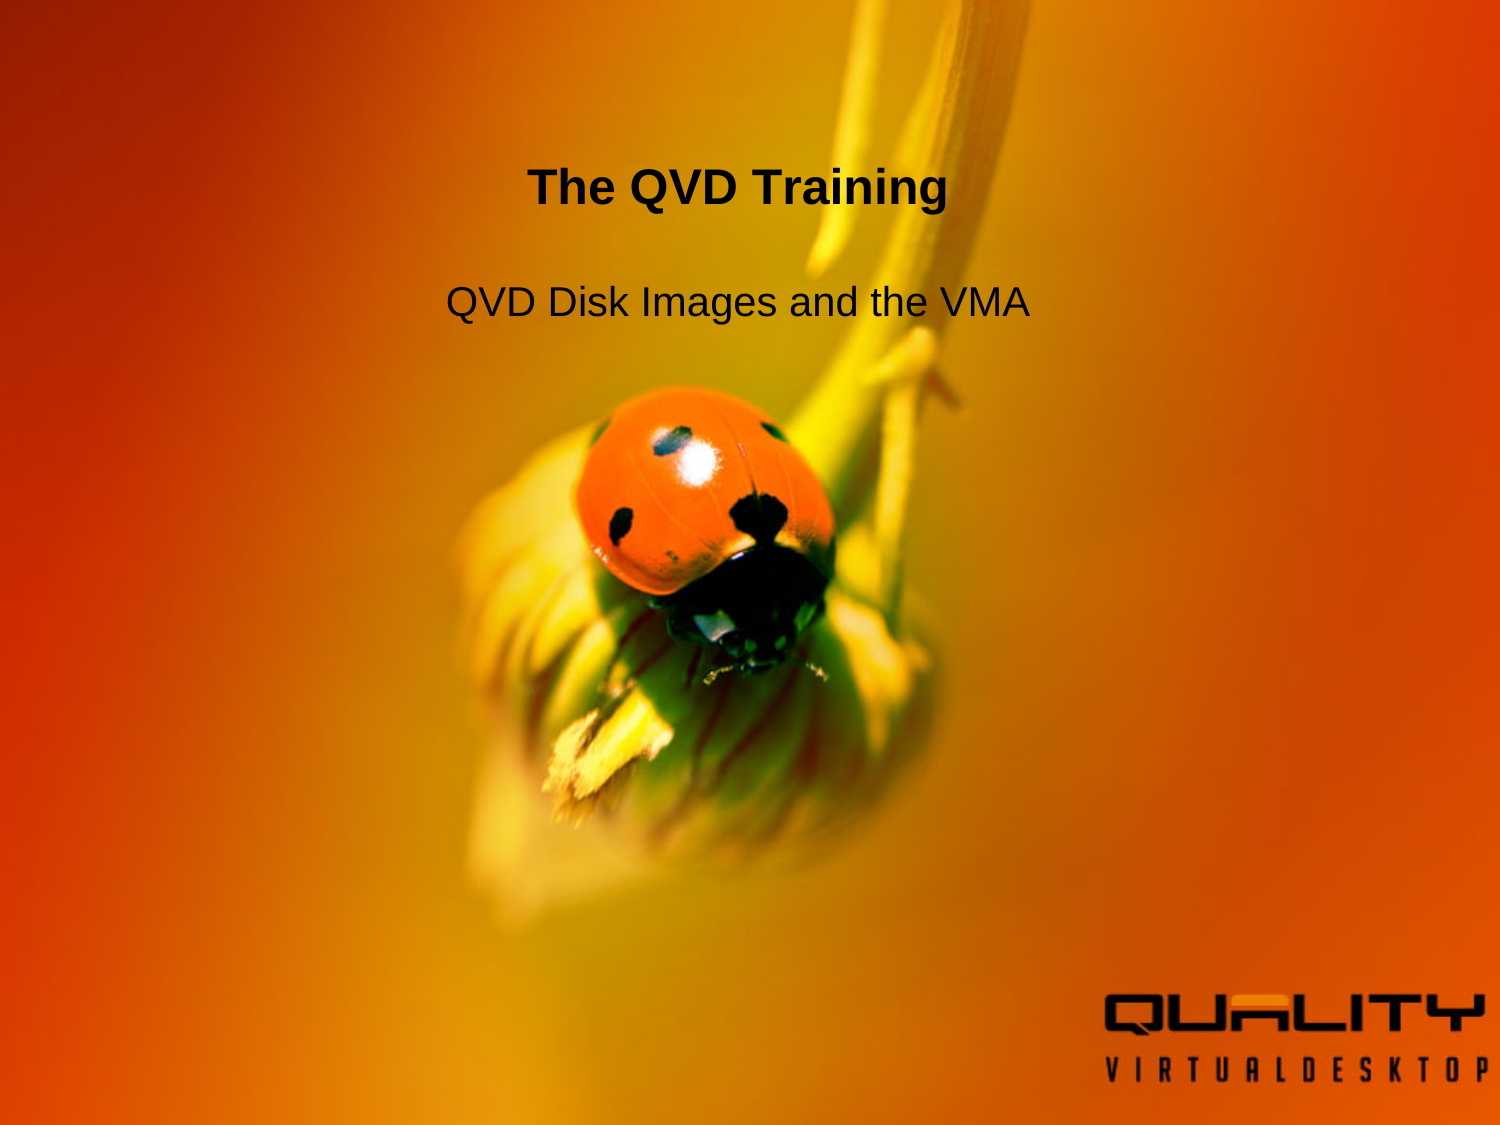

The QVD Training
QVD Disk Images and the VMA
# Nombre del Producto
Fulanito de Tal
Cargo